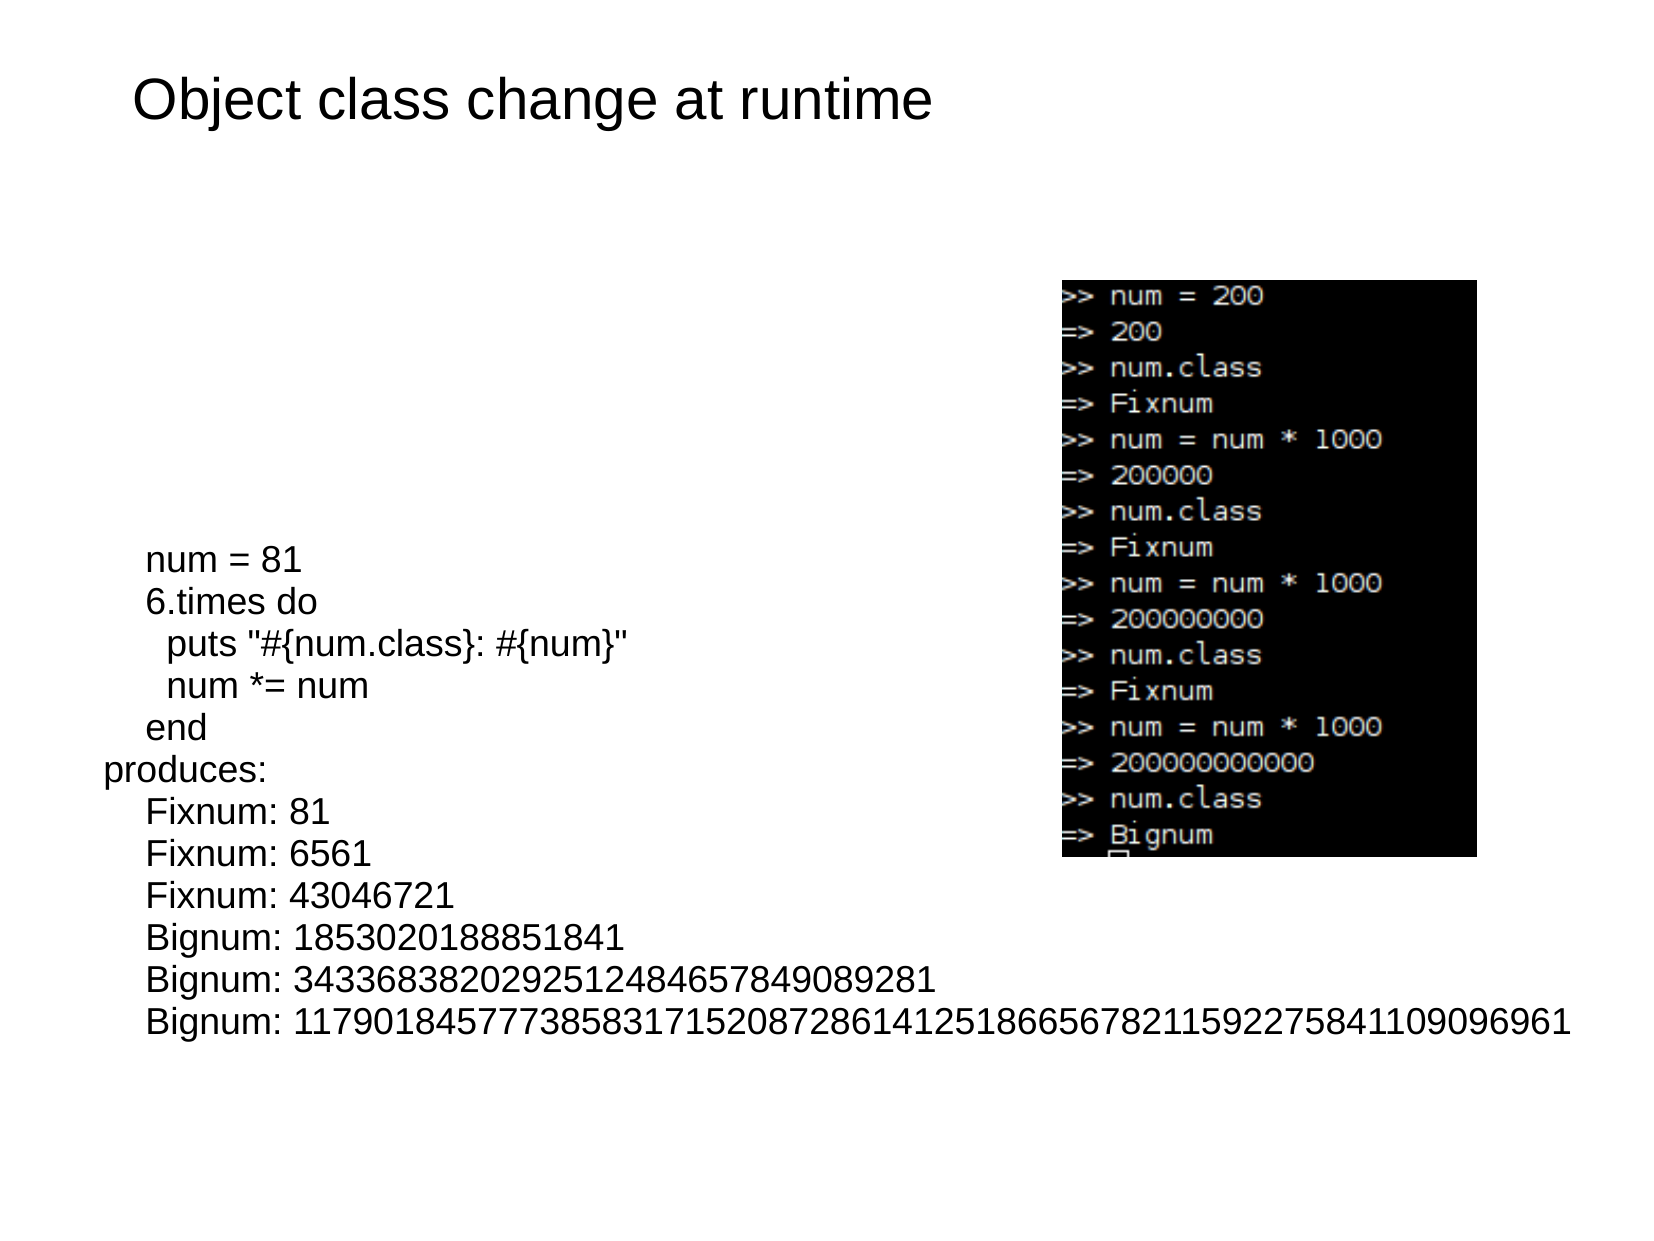

Object class change at runtime
 num = 81
 6.times do
 puts "#{num.class}: #{num}"
 num *= num
 end
produces:
 Fixnum: 81
 Fixnum: 6561
 Fixnum: 43046721
 Bignum: 1853020188851841
 Bignum: 3433683820292512484657849089281
 Bignum: 11790184577738583171520872861412518665678211592275841109096961